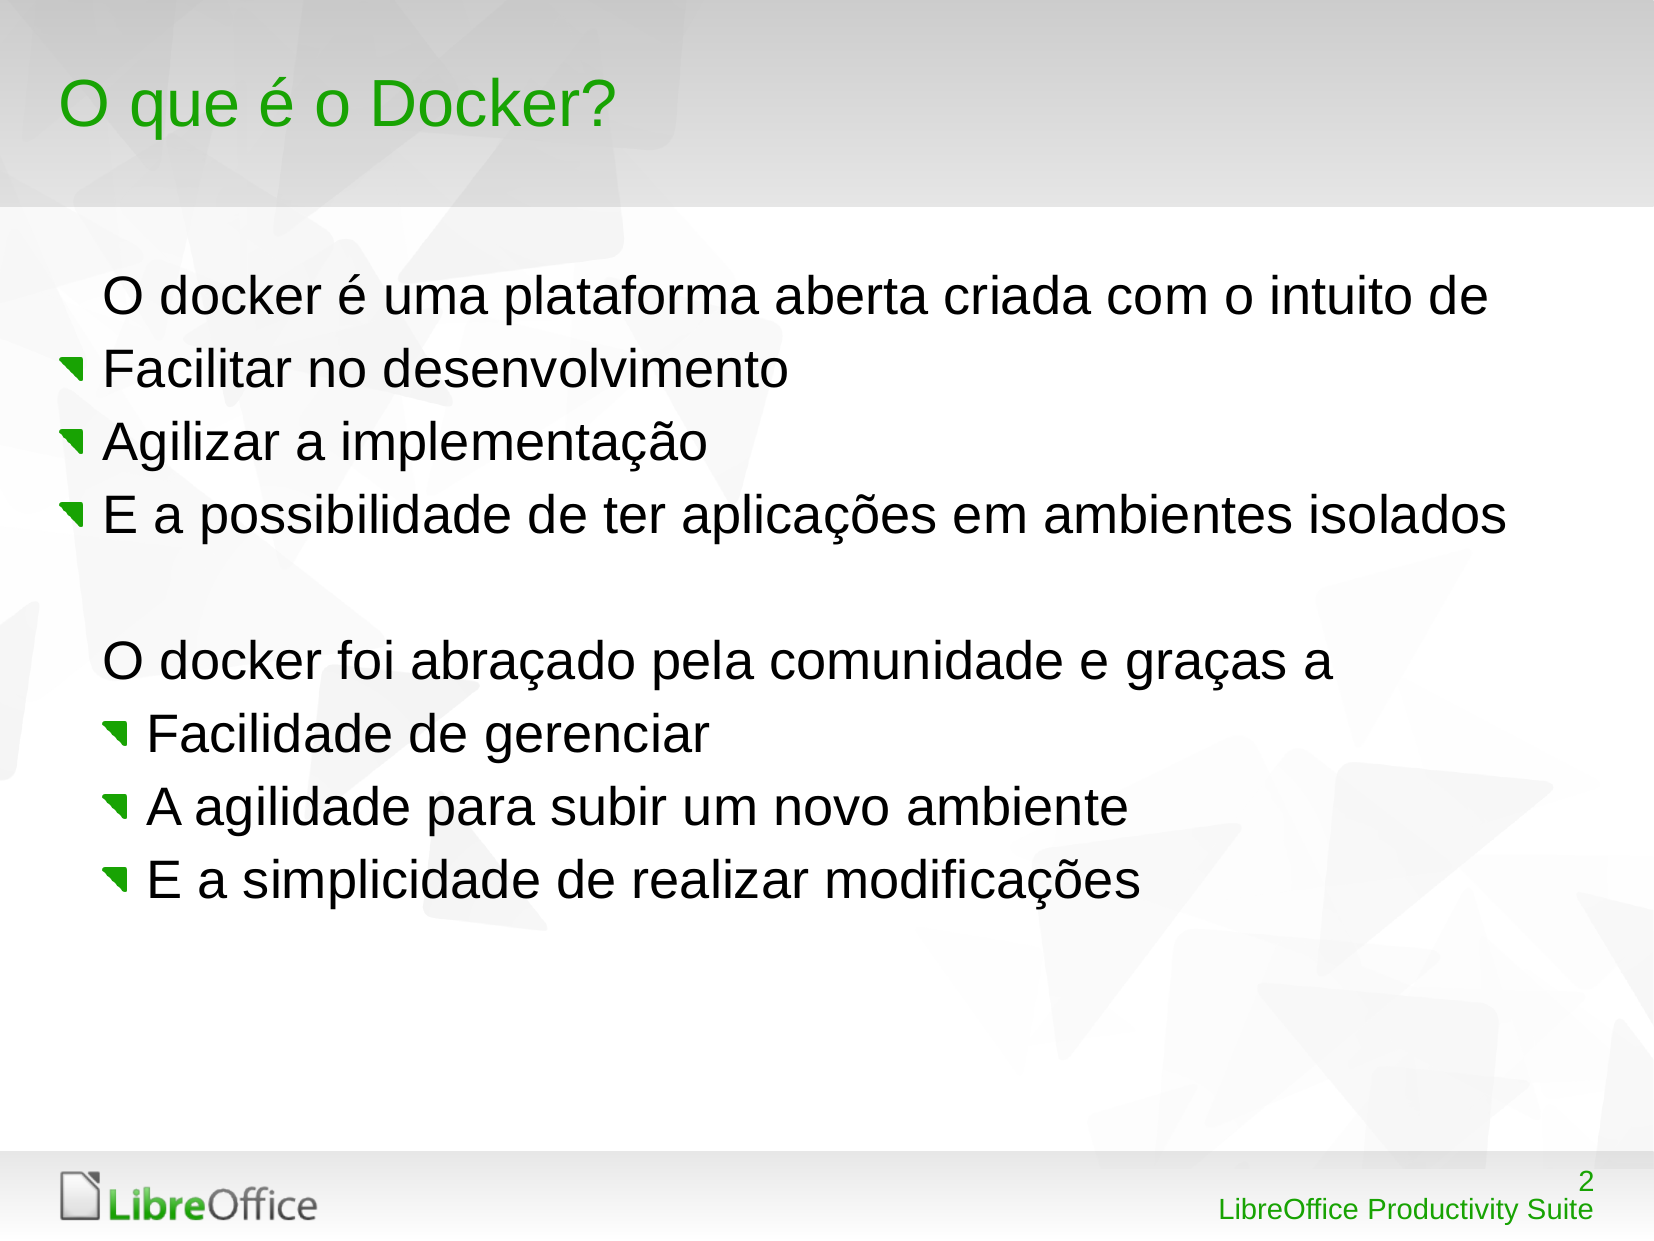

# O que é o Docker?
O docker é uma plataforma aberta criada com o intuito de
Facilitar no desenvolvimento
Agilizar a implementação
E a possibilidade de ter aplicações em ambientes isolados
O docker foi abraçado pela comunidade e graças a
Facilidade de gerenciar
A agilidade para subir um novo ambiente
E a simplicidade de realizar modificações
2
LibreOffice Productivity Suite